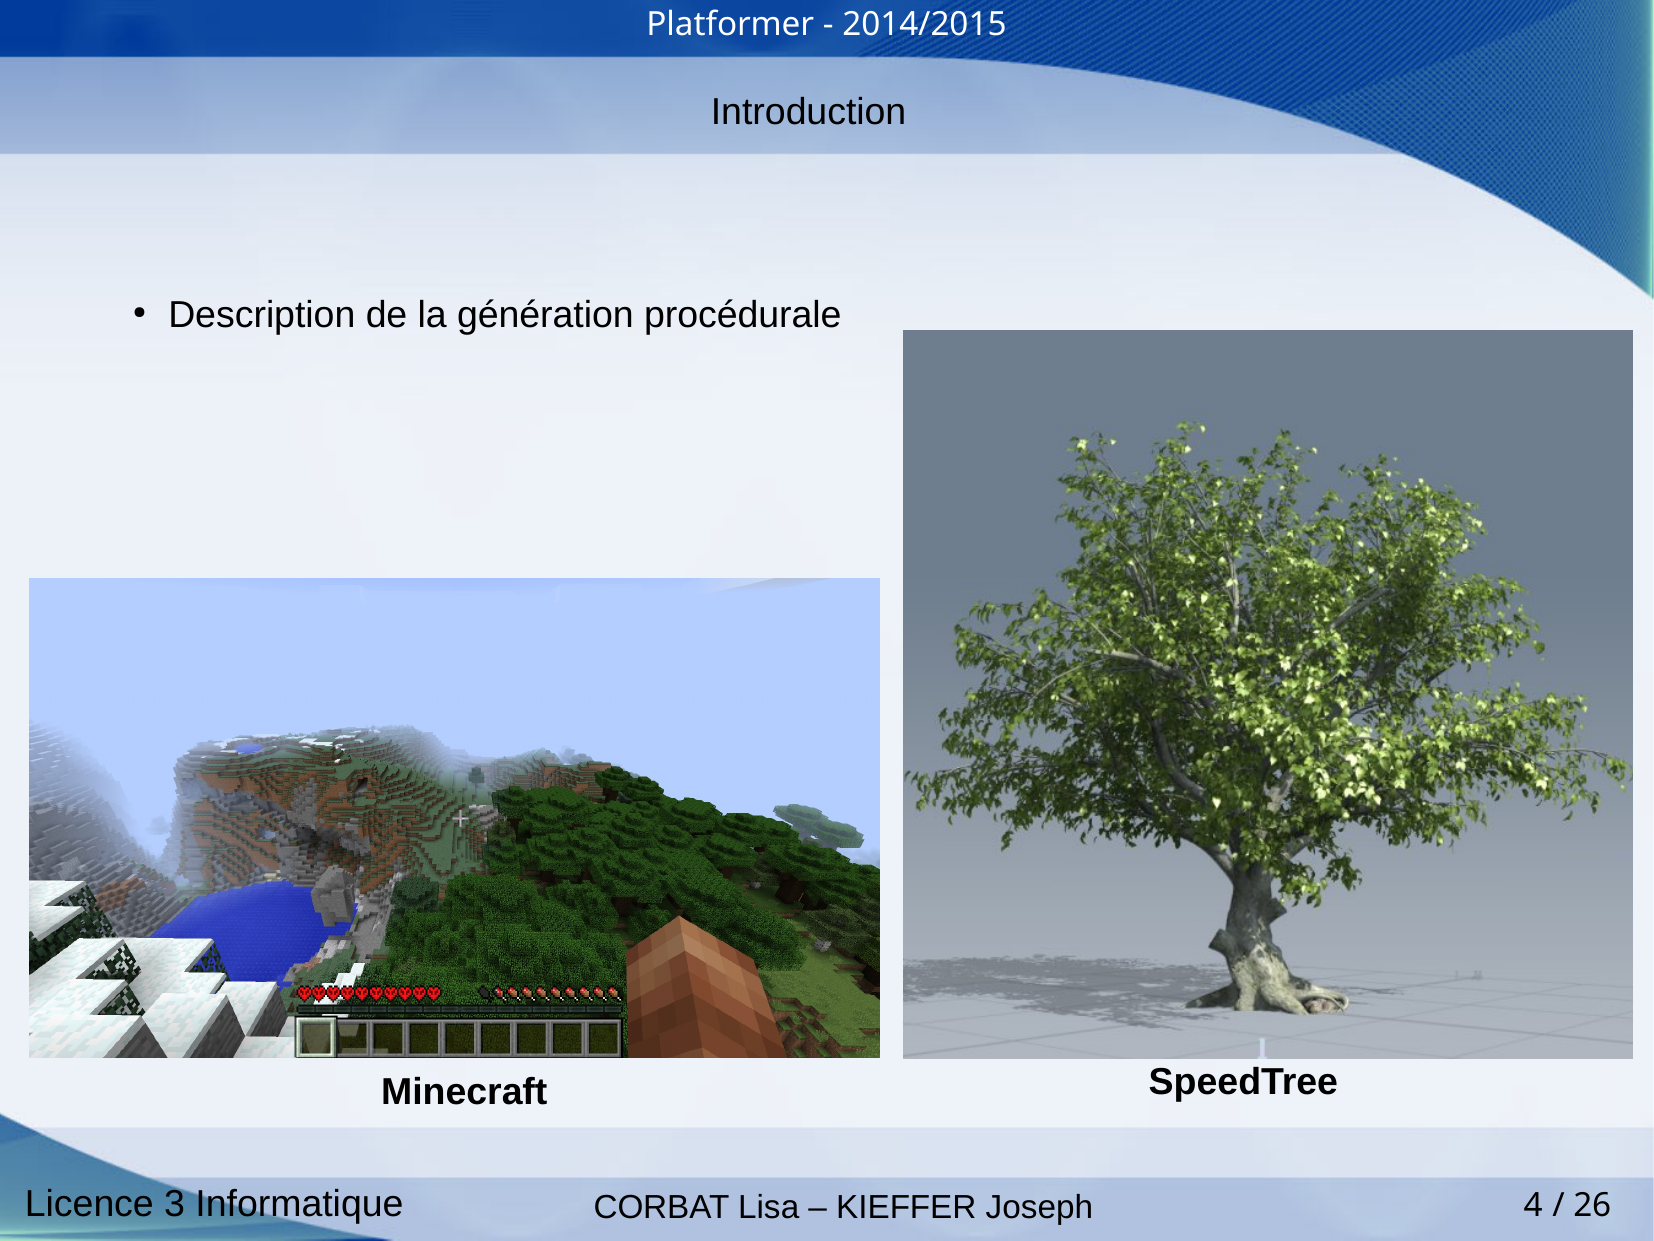

Platformer - 2014/2015
Introduction
Description de la génération procédurale
SpeedTree
Minecraft
4